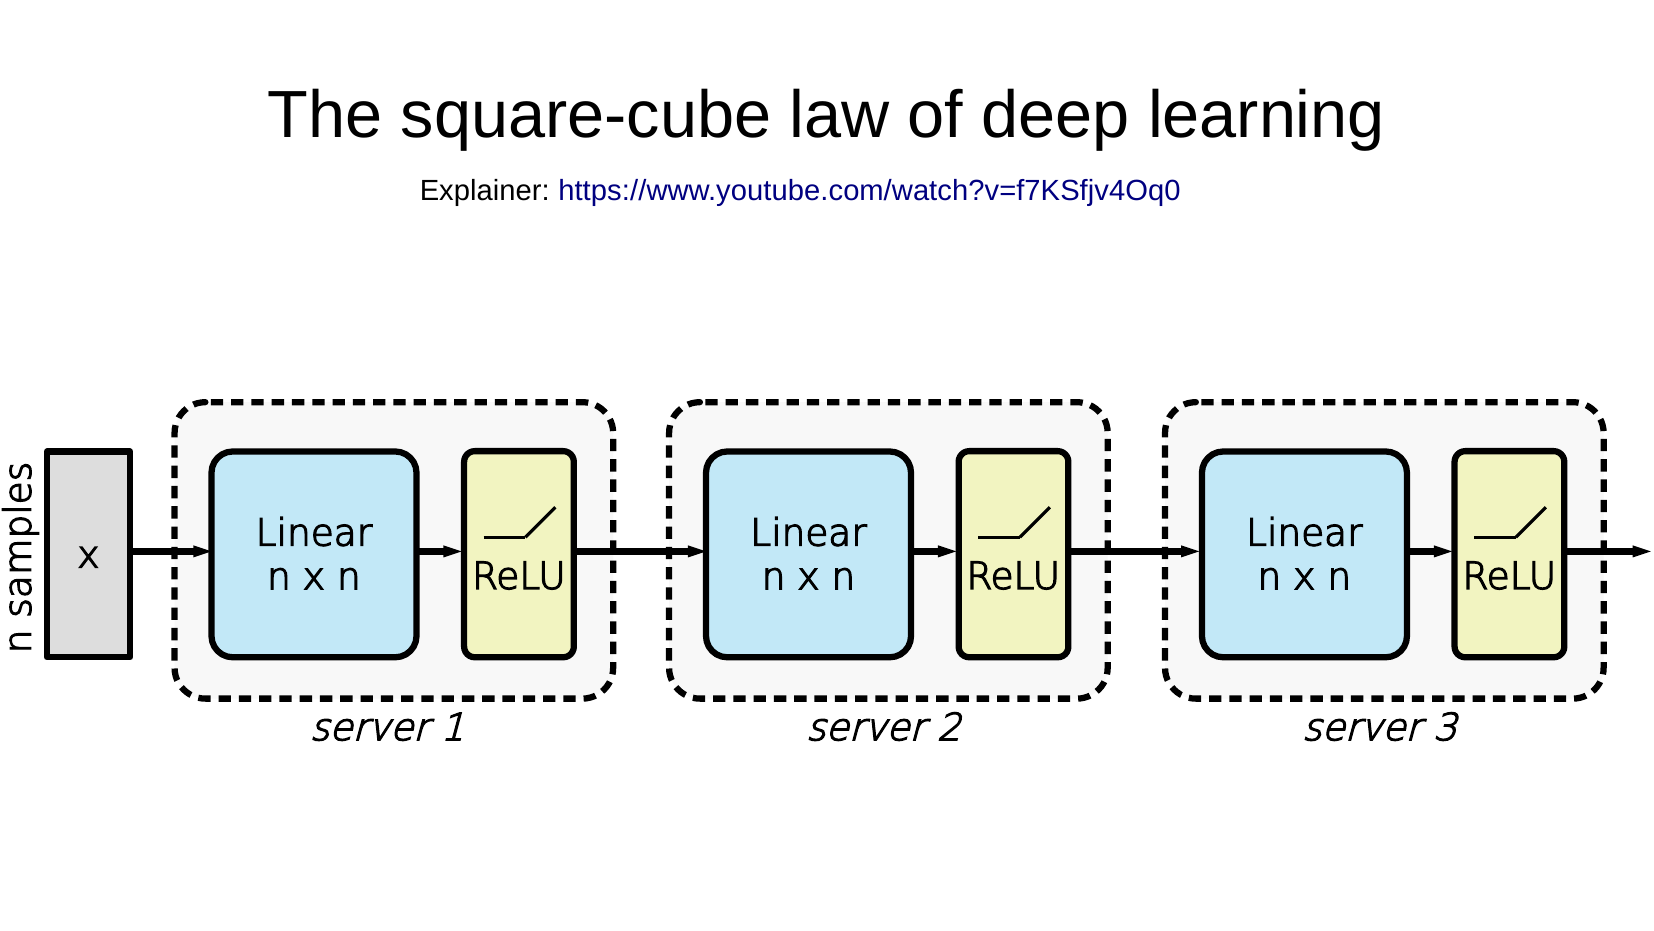

# The square-cube law of deep learning
Explainer: https://www.youtube.com/watch?v=f7KSfjv4Oq0
ReLU
ReLU
ReLU
Linear
n x n
Linear
n x n
Linear
n x n
x
n samples
Loss
server 1
server 2
server 3